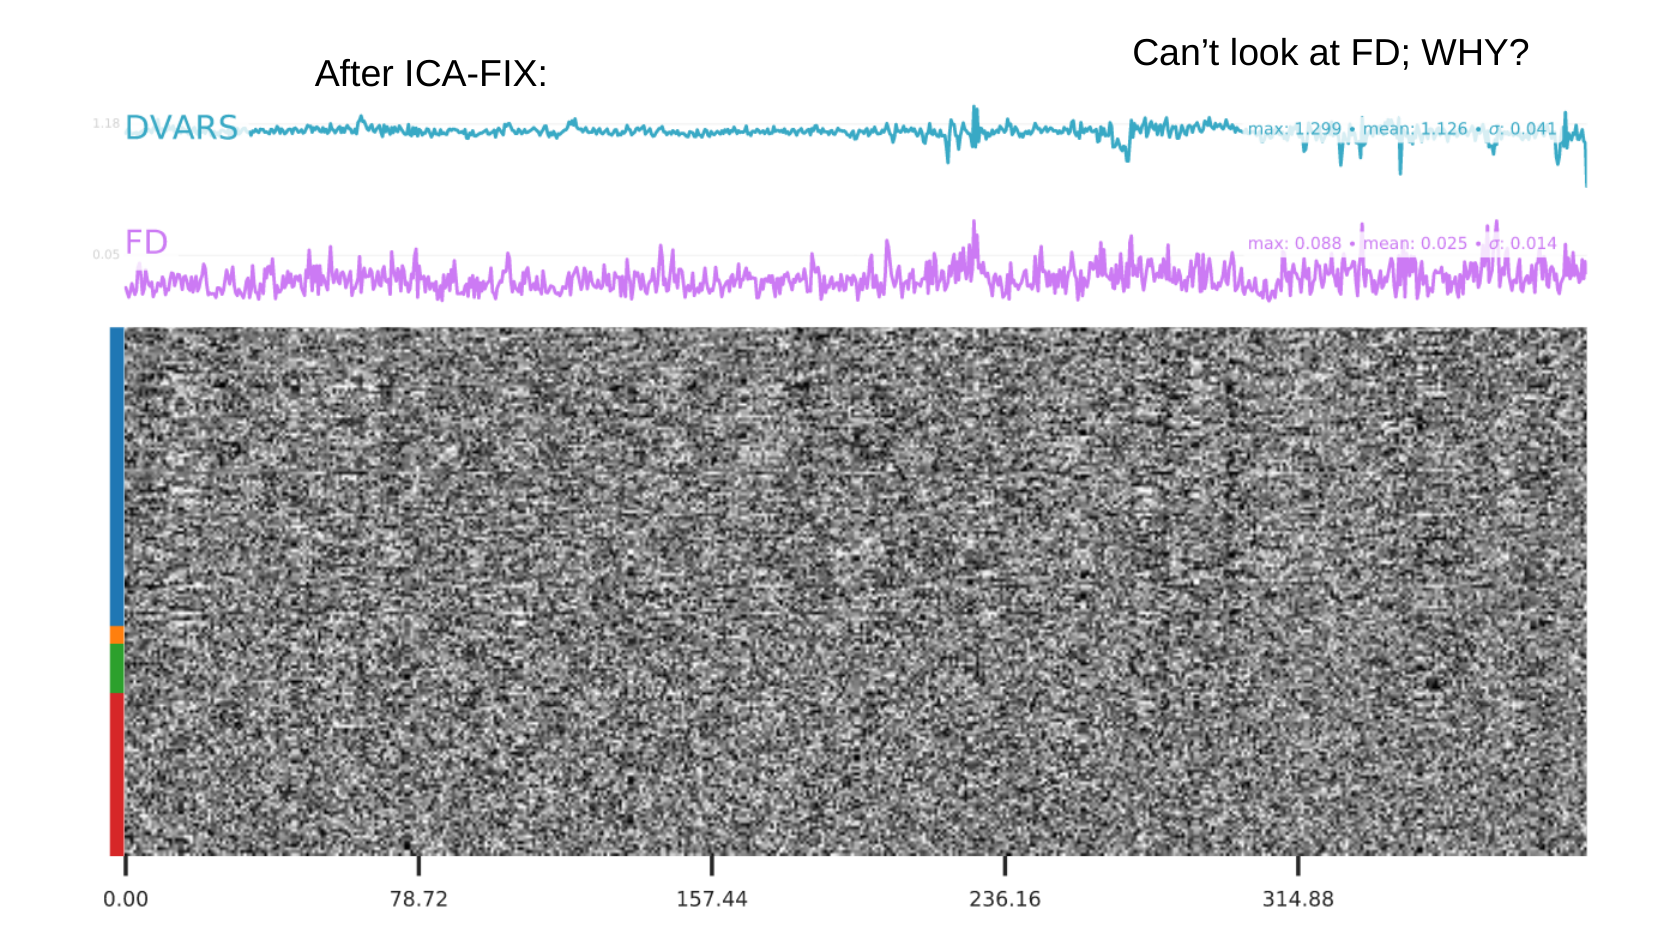

Can’t look at FD; WHY?
After ICA-FIX: